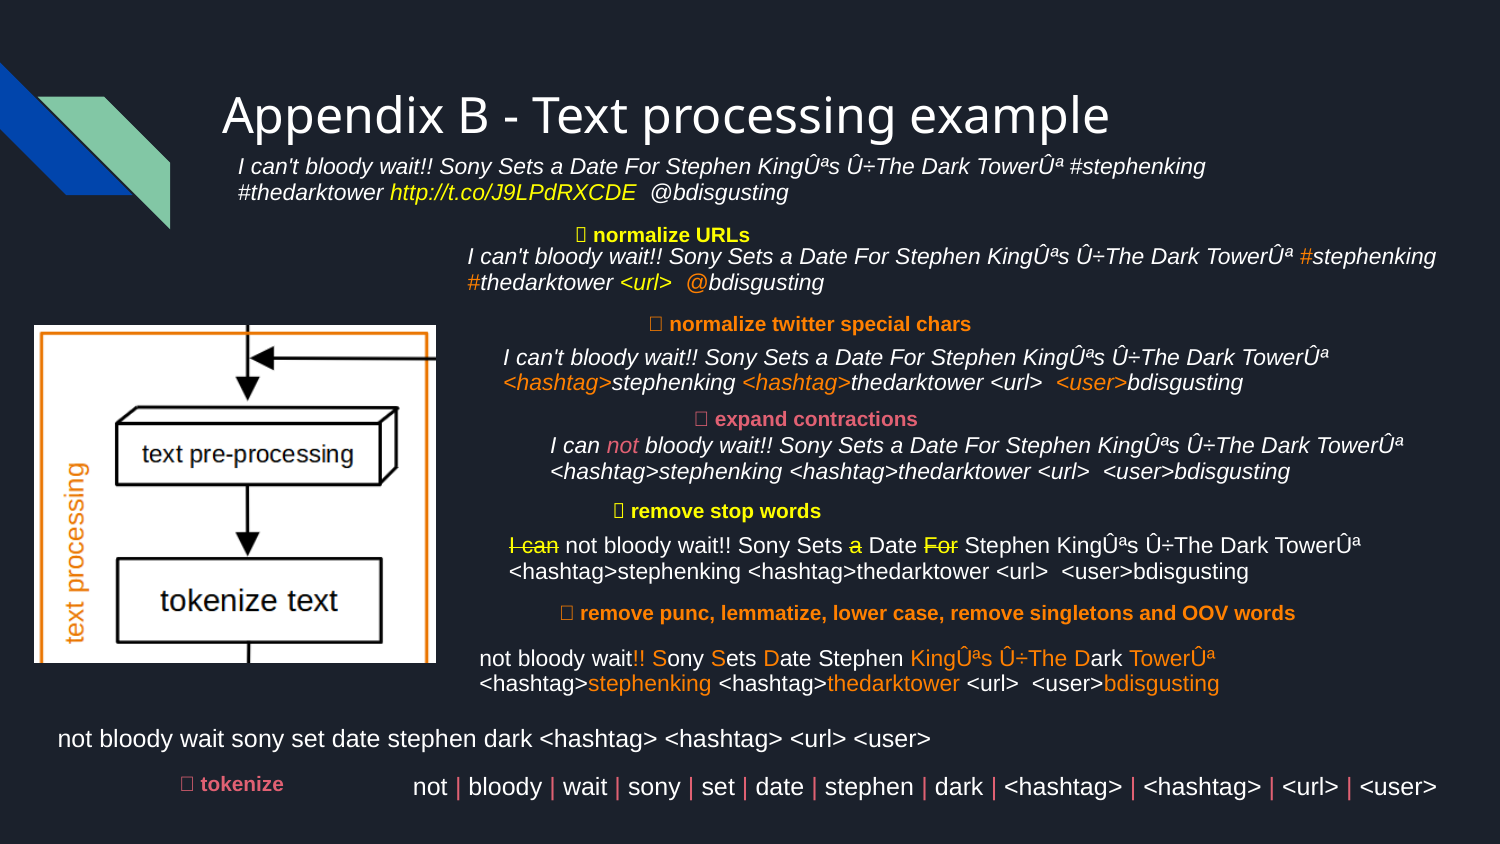

# Appendix B - Text processing example
I can't bloody wait!! Sony Sets a Date For Stephen KingÛªs Û÷The Dark TowerÛª #stephenking #thedarktower http://t.co/J9LPdRXCDE @bdisgusting
 normalize URLs
I can't bloody wait!! Sony Sets a Date For Stephen KingÛªs Û÷The Dark TowerÛª #stephenking #thedarktower <url> @bdisgusting
 normalize twitter special chars
I can't bloody wait!! Sony Sets a Date For Stephen KingÛªs Û÷The Dark TowerÛª <hashtag>stephenking <hashtag>thedarktower <url> <user>bdisgusting
 expand contractions
I can not bloody wait!! Sony Sets a Date For Stephen KingÛªs Û÷The Dark TowerÛª <hashtag>stephenking <hashtag>thedarktower <url> <user>bdisgusting
 remove stop words
I can not bloody wait!! Sony Sets a Date For Stephen KingÛªs Û÷The Dark TowerÛª <hashtag>stephenking <hashtag>thedarktower <url> <user>bdisgusting
 remove punc, lemmatize, lower case, remove singletons and OOV words
not bloody wait!! Sony Sets Date Stephen KingÛªs Û÷The Dark TowerÛª <hashtag>stephenking <hashtag>thedarktower <url> <user>bdisgusting
not bloody wait sony set date stephen dark <hashtag> <hashtag> <url> <user>
 tokenize
not | bloody | wait | sony | set | date | stephen | dark | <hashtag> | <hashtag> | <url> | <user>